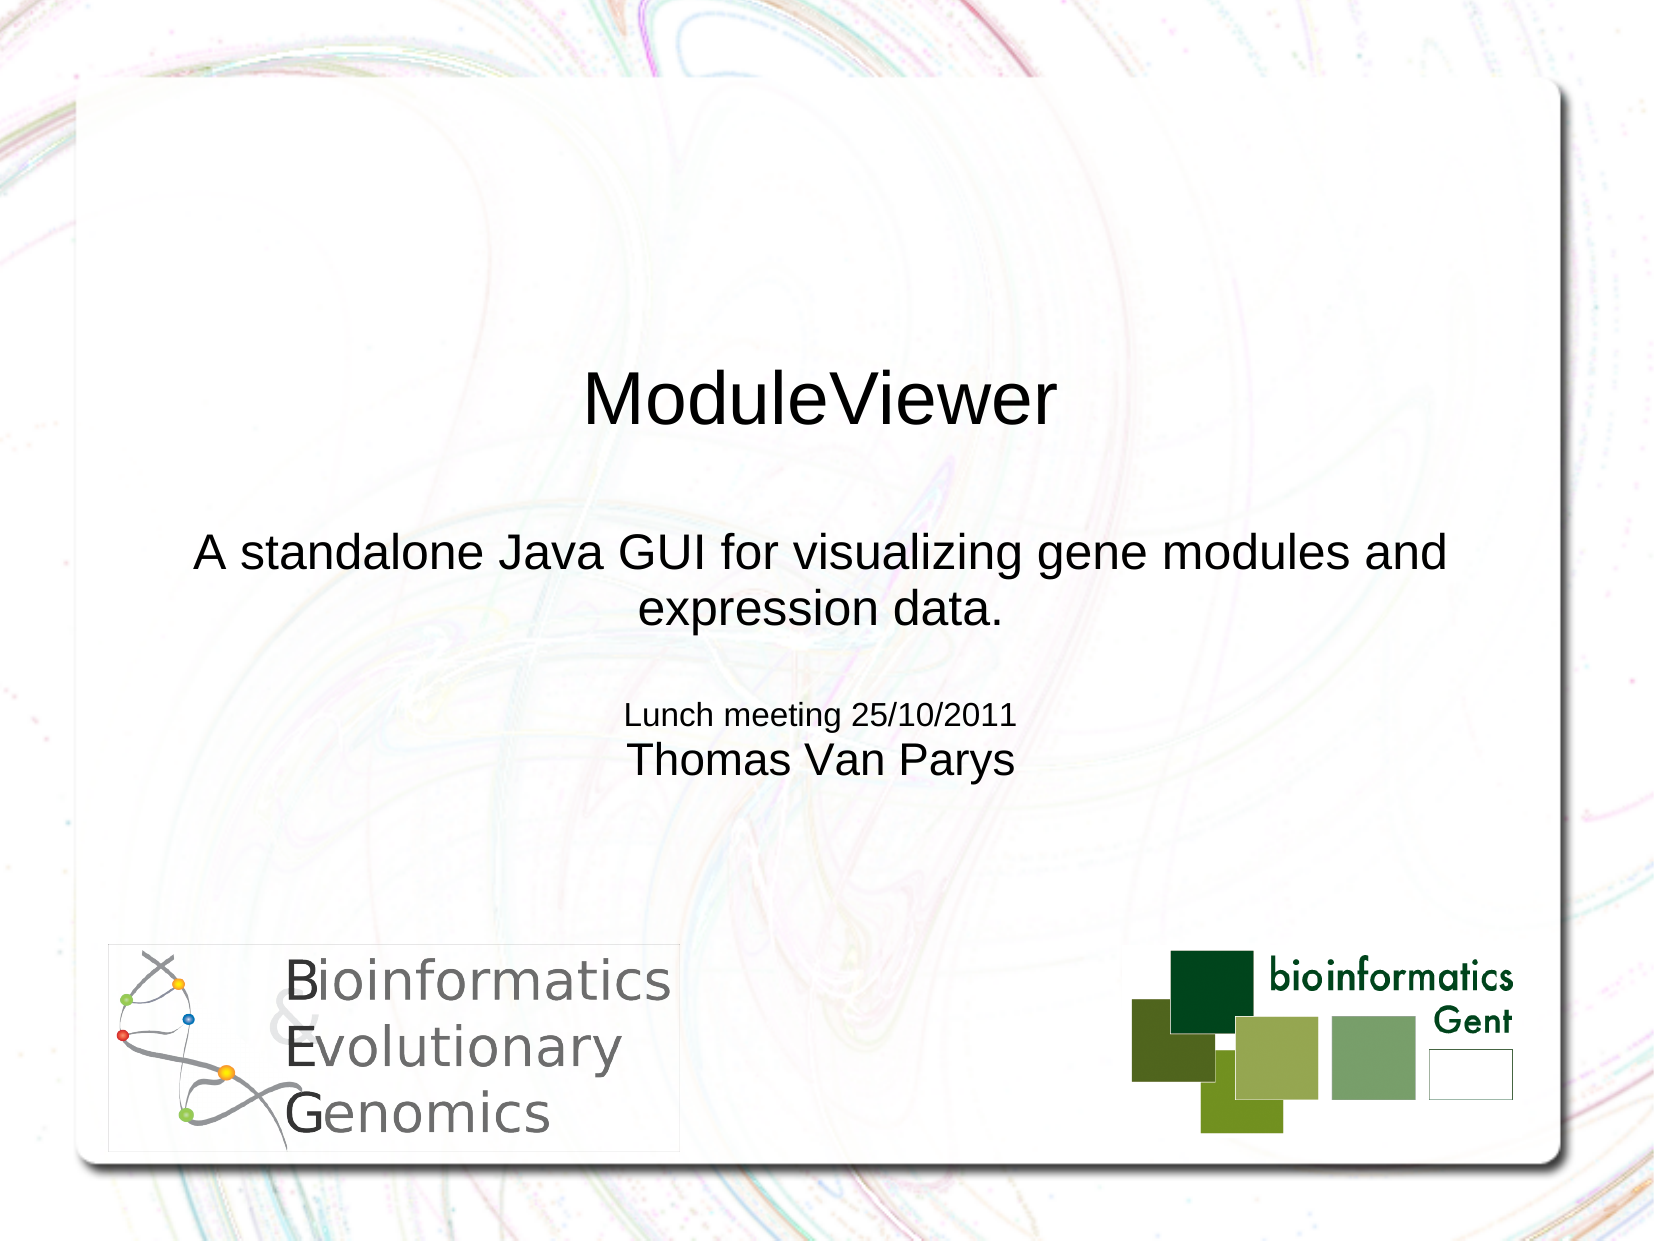

# ModuleViewer
A standalone Java GUI for visualizing gene modules and expression data.
Lunch meeting 25/10/2011
Thomas Van Parys